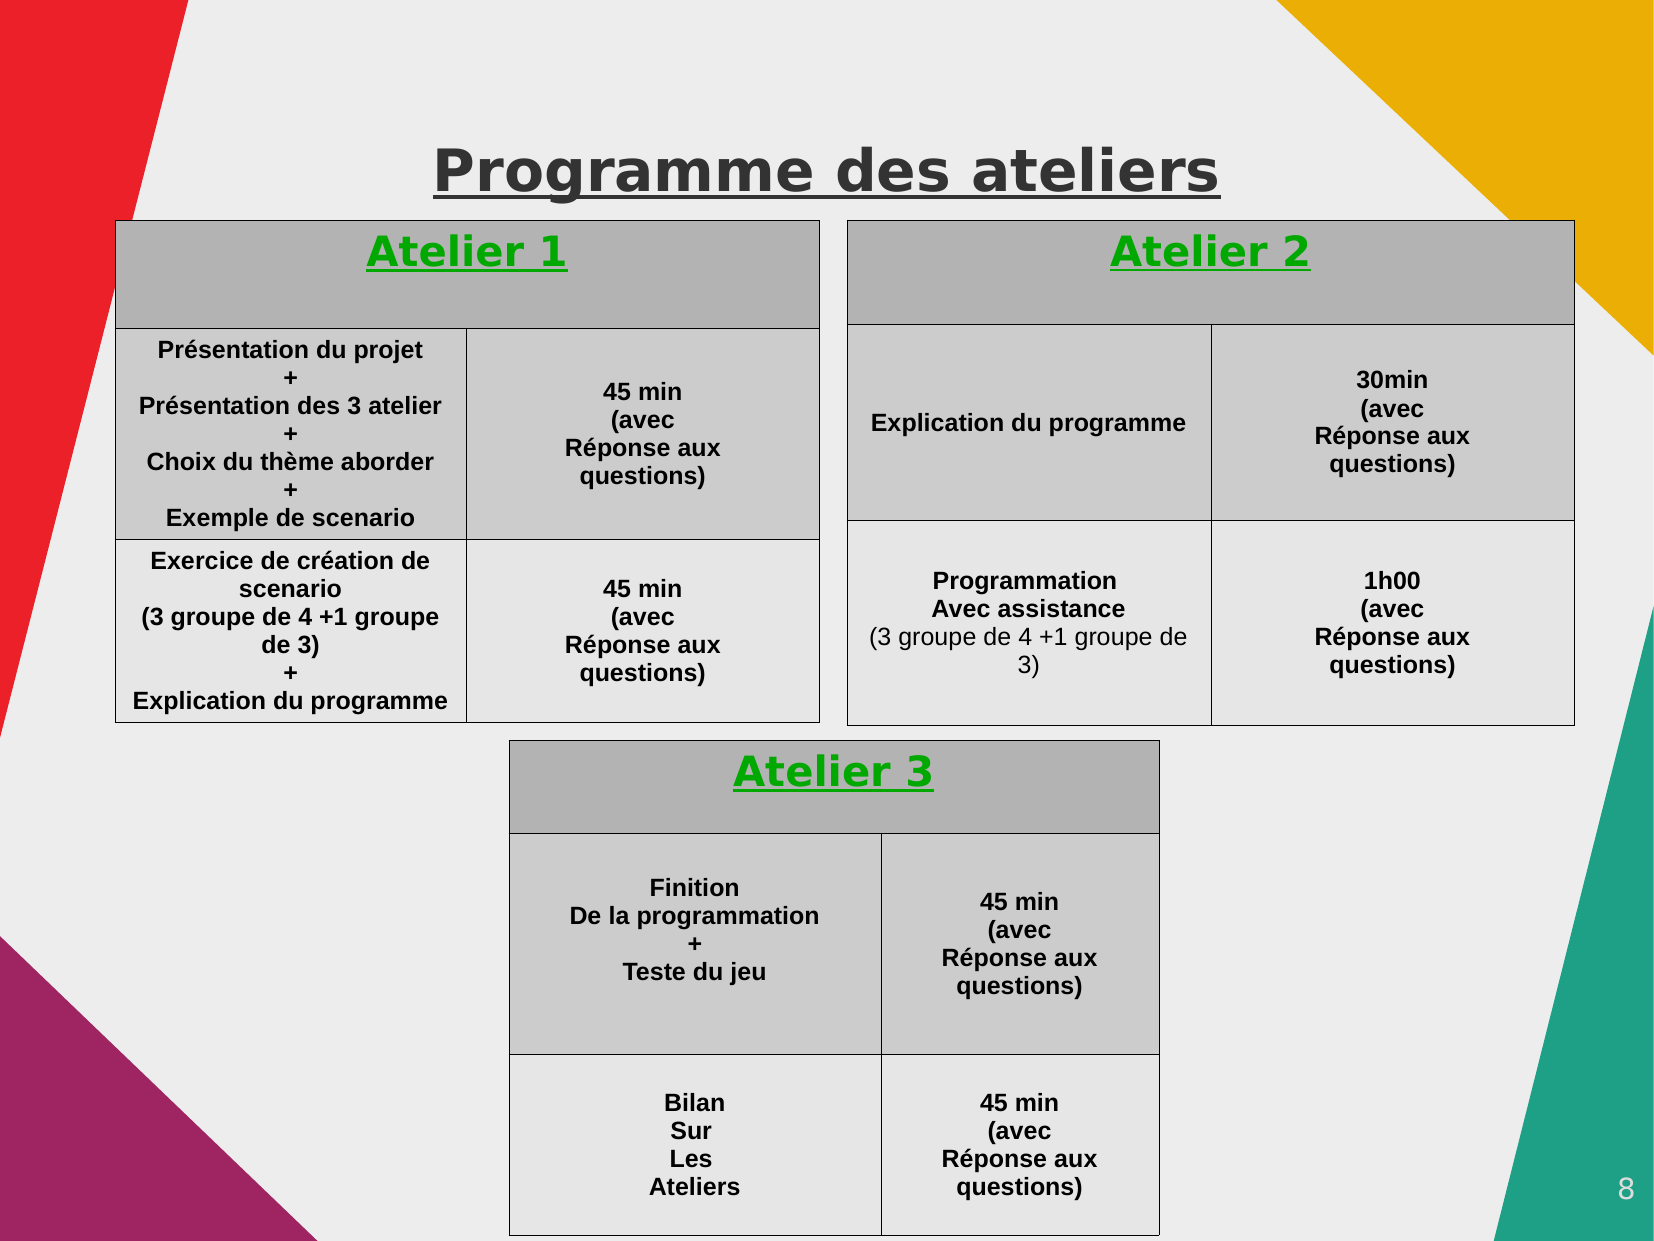

# Programme des ateliers
| Atelier 2 | |
| --- | --- |
| Explication du programme | 30min (avec Réponse aux questions) |
| Programmation Avec assistance (3 groupe de 4 +1 groupe de 3) | 1h00 (avec Réponse aux questions) |
| Atelier 1 | |
| --- | --- |
| Présentation du projet + Présentation des 3 atelier + Choix du thème aborder + Exemple de scenario | 45 min (avec Réponse aux questions) |
| Exercice de création de scenario (3 groupe de 4 +1 groupe de 3) + Explication du programme | 45 min (avec Réponse aux questions) |
| Atelier 3 | |
| --- | --- |
| Finition De la programmation + Teste du jeu | 45 min (avec Réponse aux questions) |
| Bilan Sur Les Ateliers | 45 min (avec Réponse aux questions) |
8